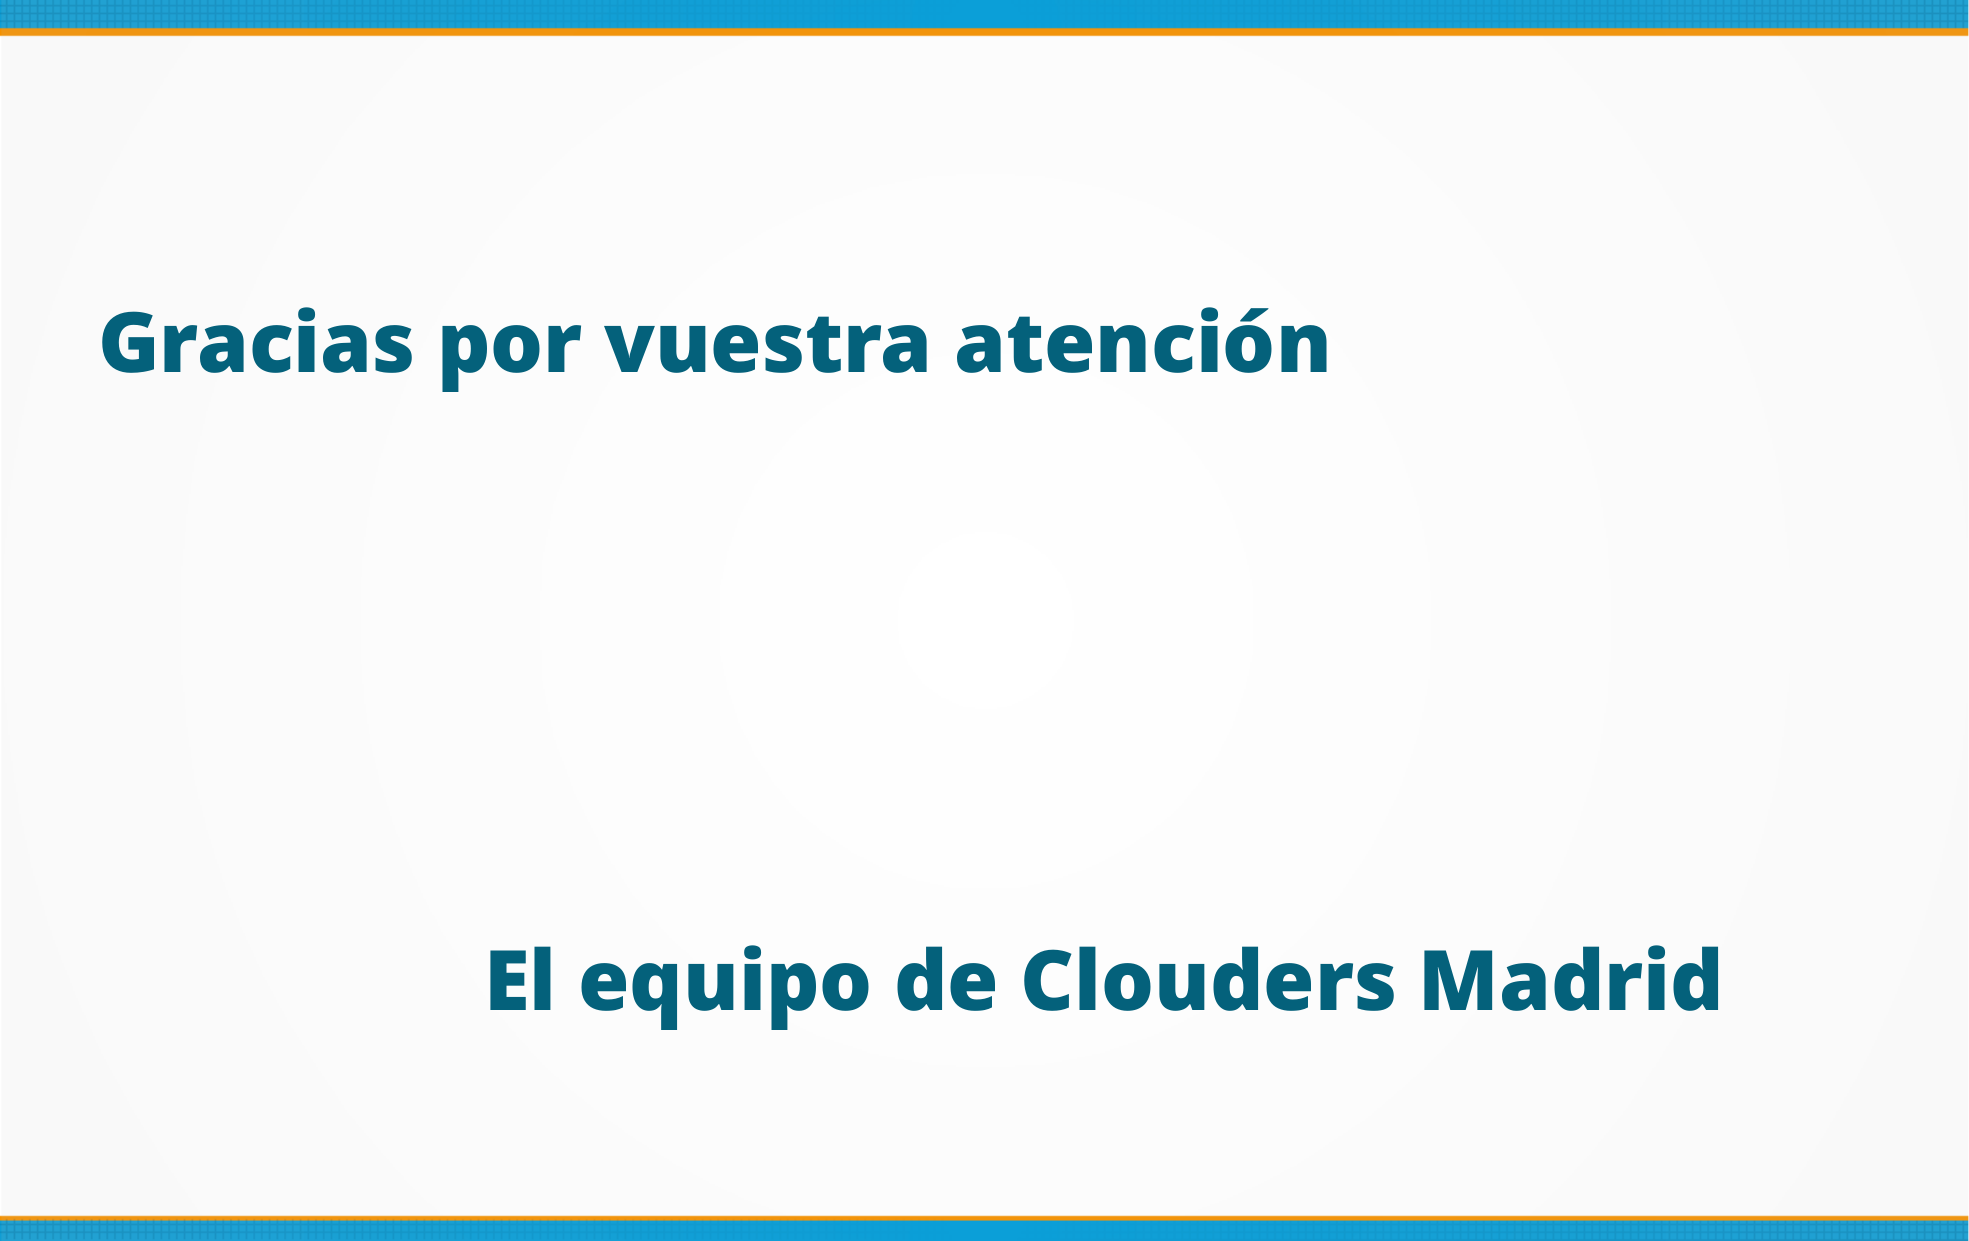

# Gracias por vuestra atención
El equipo de Clouders Madrid